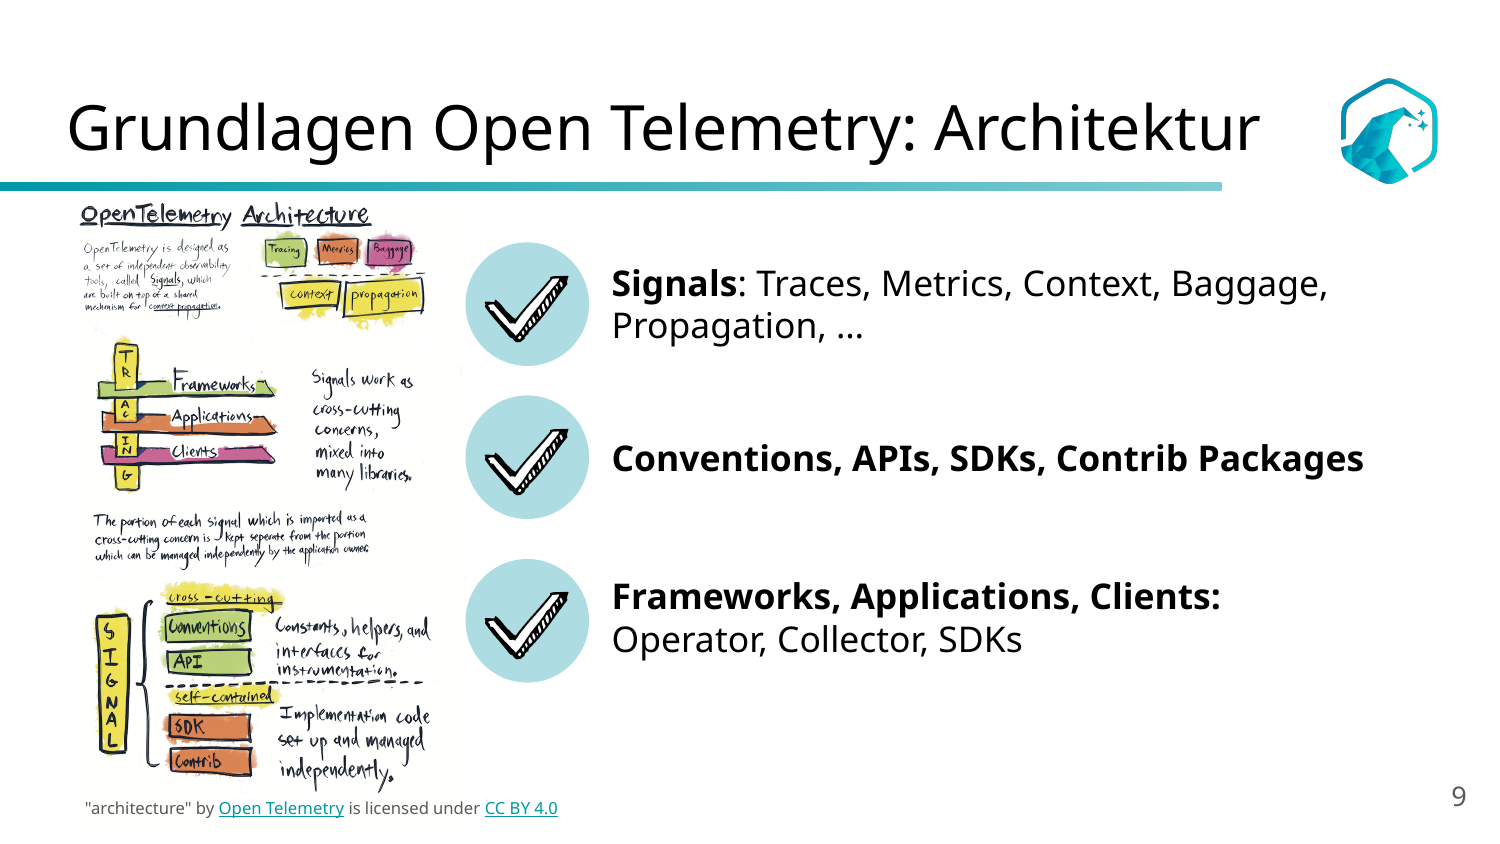

# Grundlagen Open Telemetry: Architektur
Signals: Traces, Metrics, Context, Baggage,
Propagation, …
Conventions, APIs, SDKs, Contrib Packages
Frameworks, Applications, Clients:
Operator, Collector, SDKs
"architecture" by Open Telemetry is licensed under CC BY 4.0